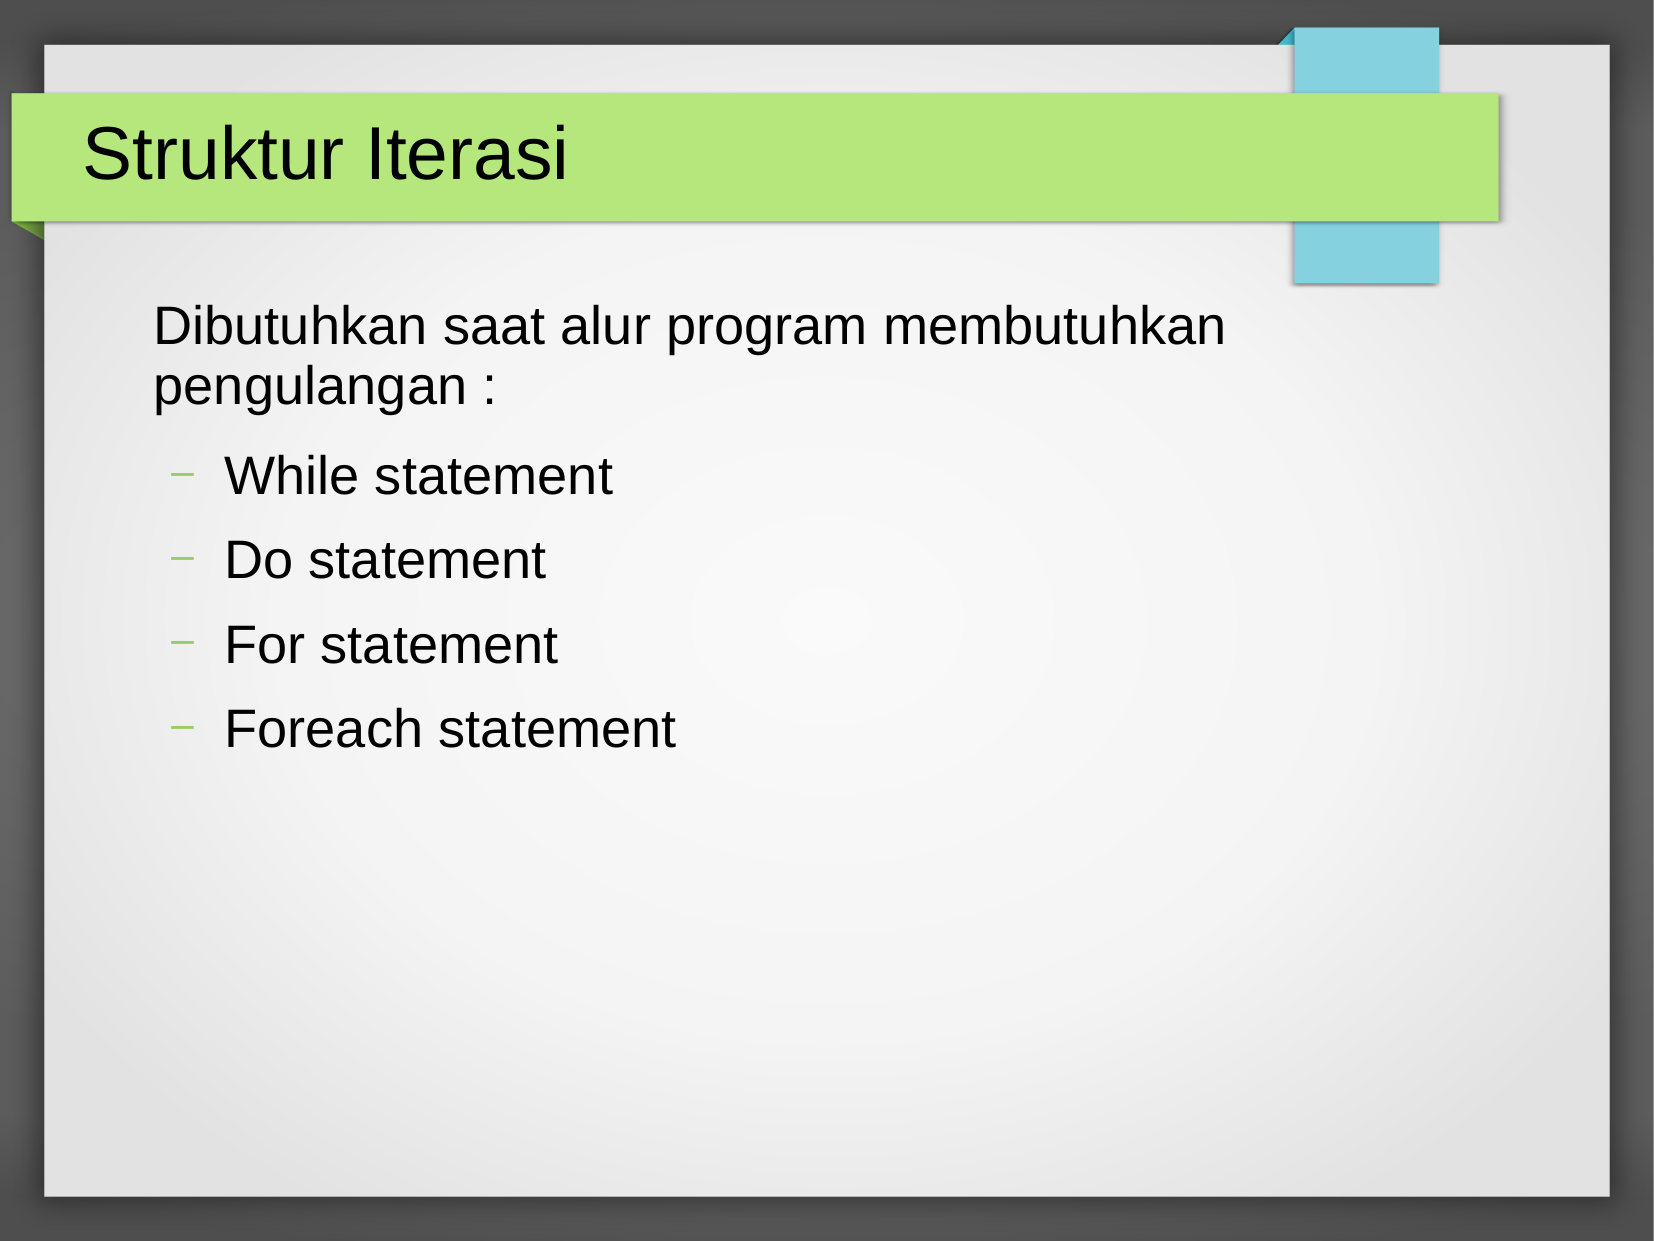

# Struktur Iterasi
Dibutuhkan saat alur program membutuhkan pengulangan :
While statement
Do statement
For statement
Foreach statement